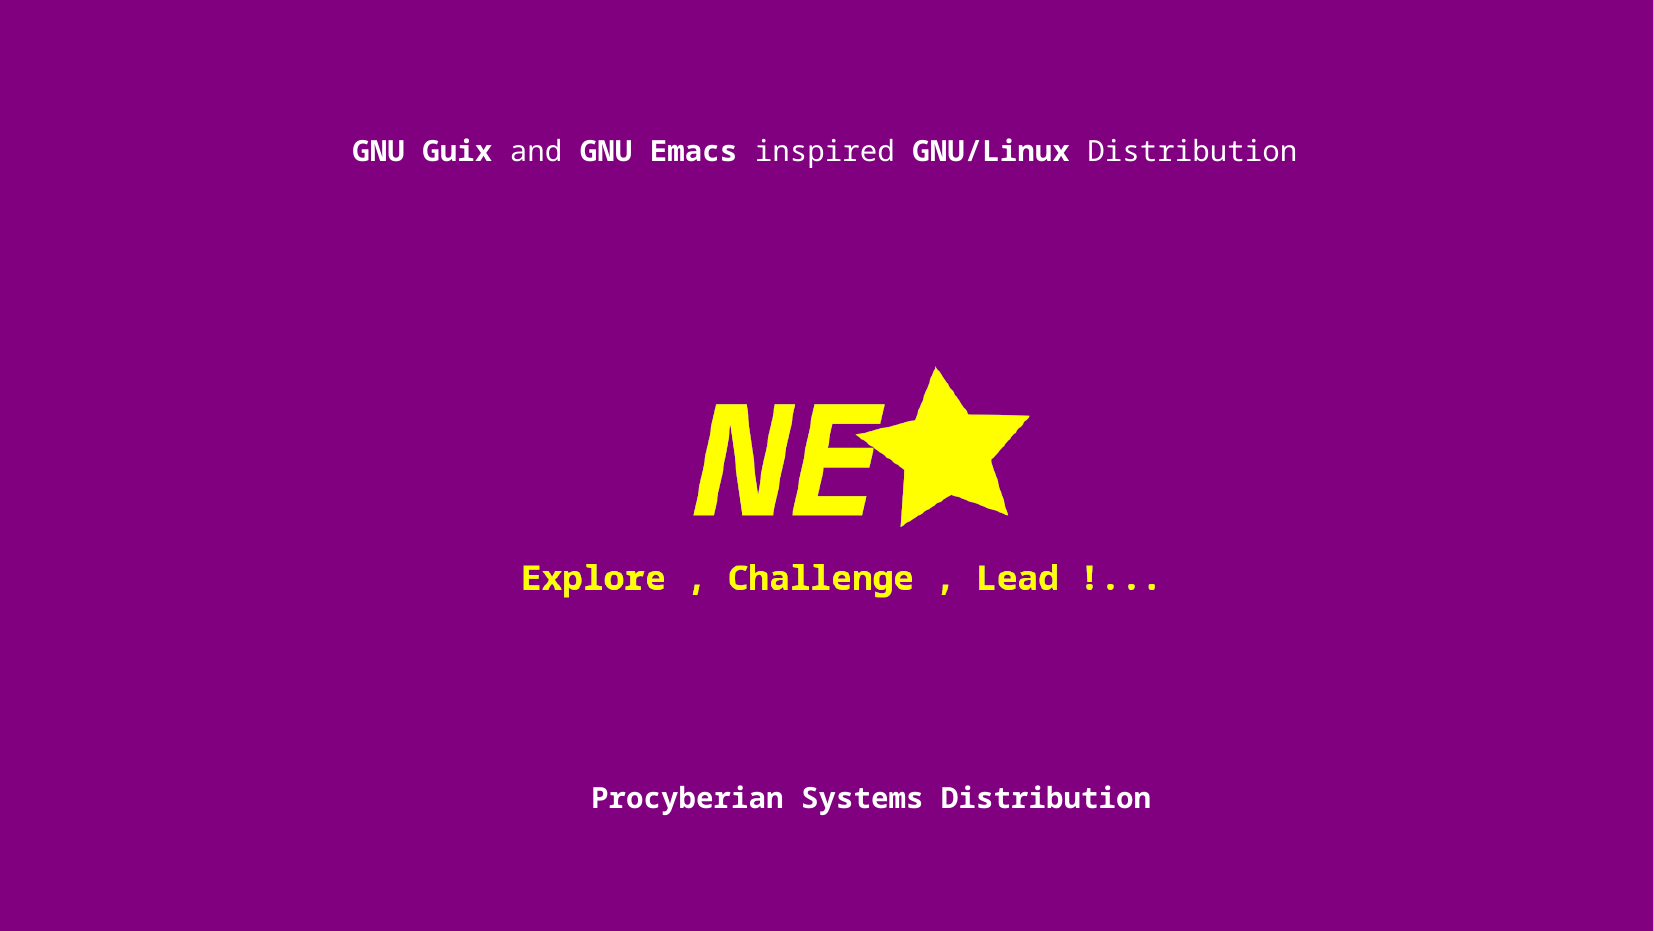

GNU Guix and GNU Emacs inspired GNU/Linux Distribution
Procyberian Systems Distribution